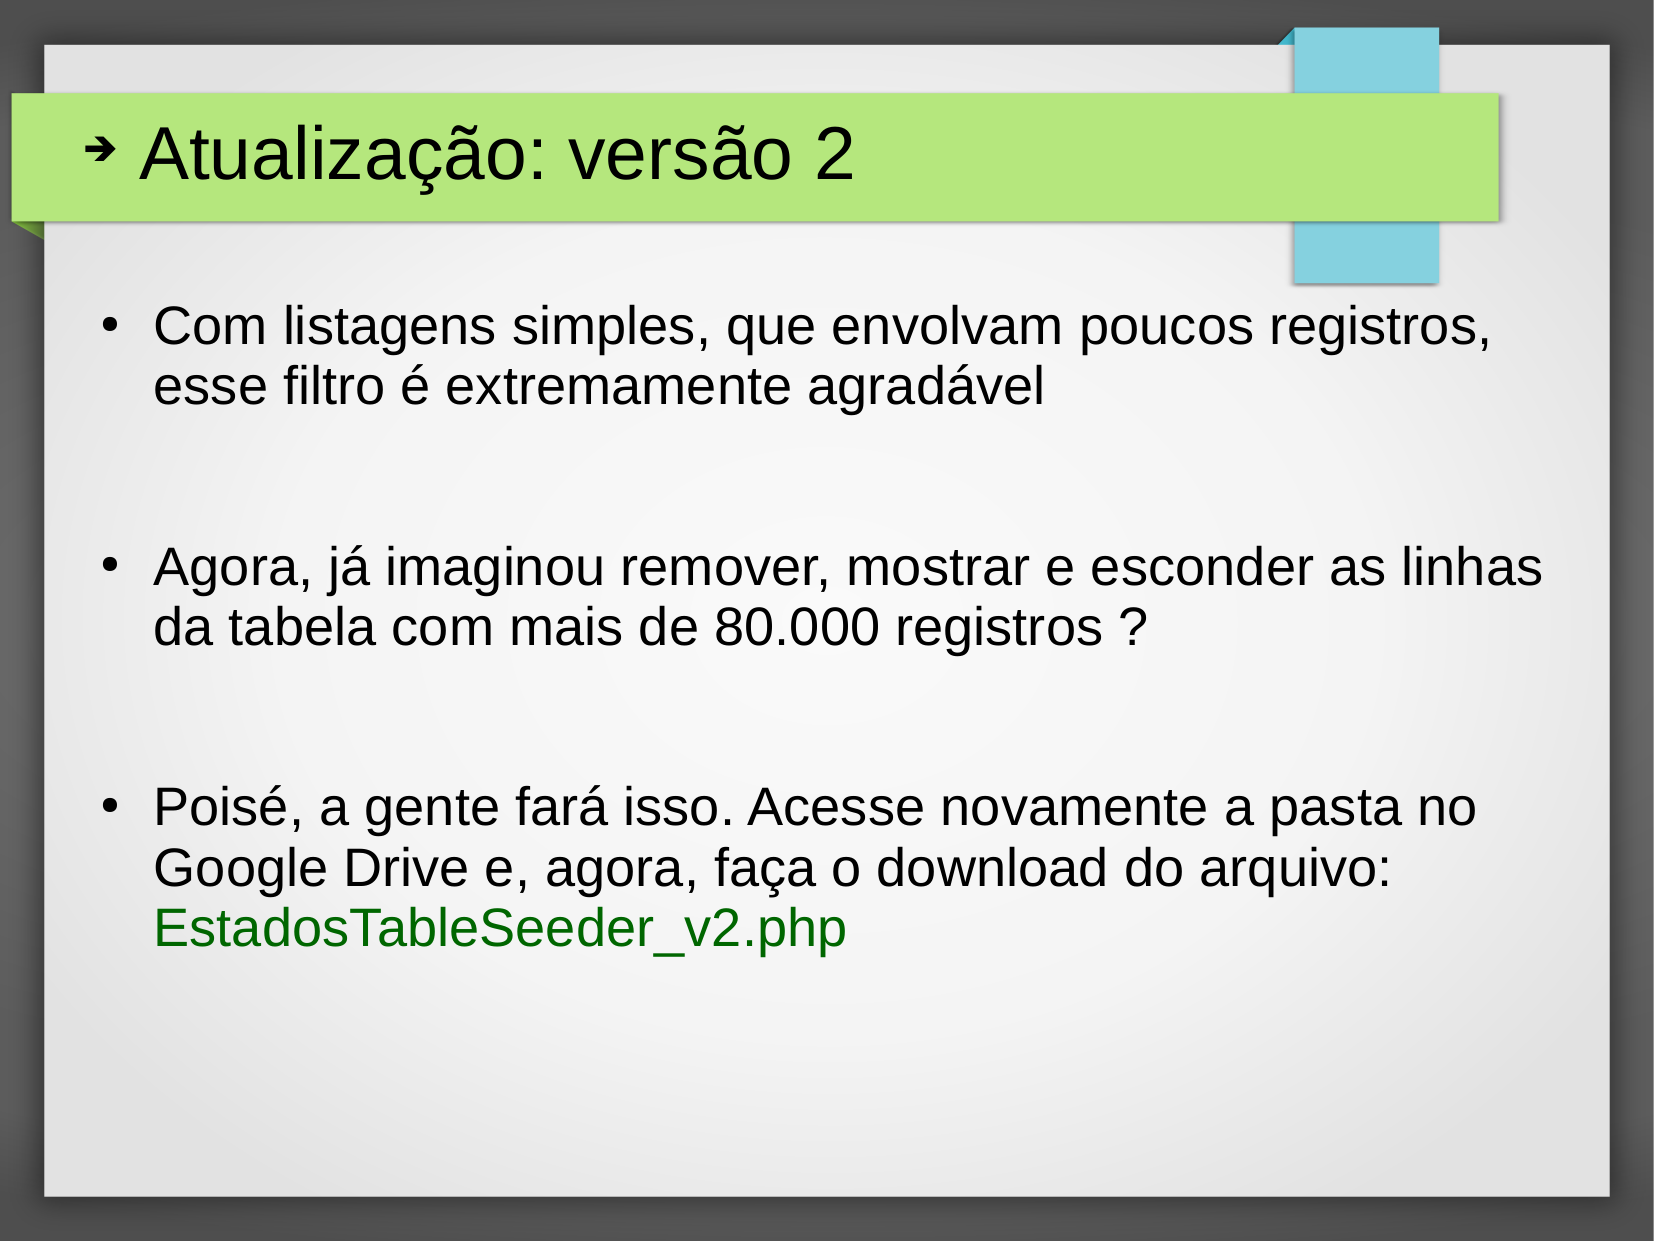

# Atualização: versão 2
Com listagens simples, que envolvam poucos registros, esse filtro é extremamente agradável
Agora, já imaginou remover, mostrar e esconder as linhas da tabela com mais de 80.000 registros ?
Poisé, a gente fará isso. Acesse novamente a pasta no Google Drive e, agora, faça o download do arquivo: EstadosTableSeeder_v2.php